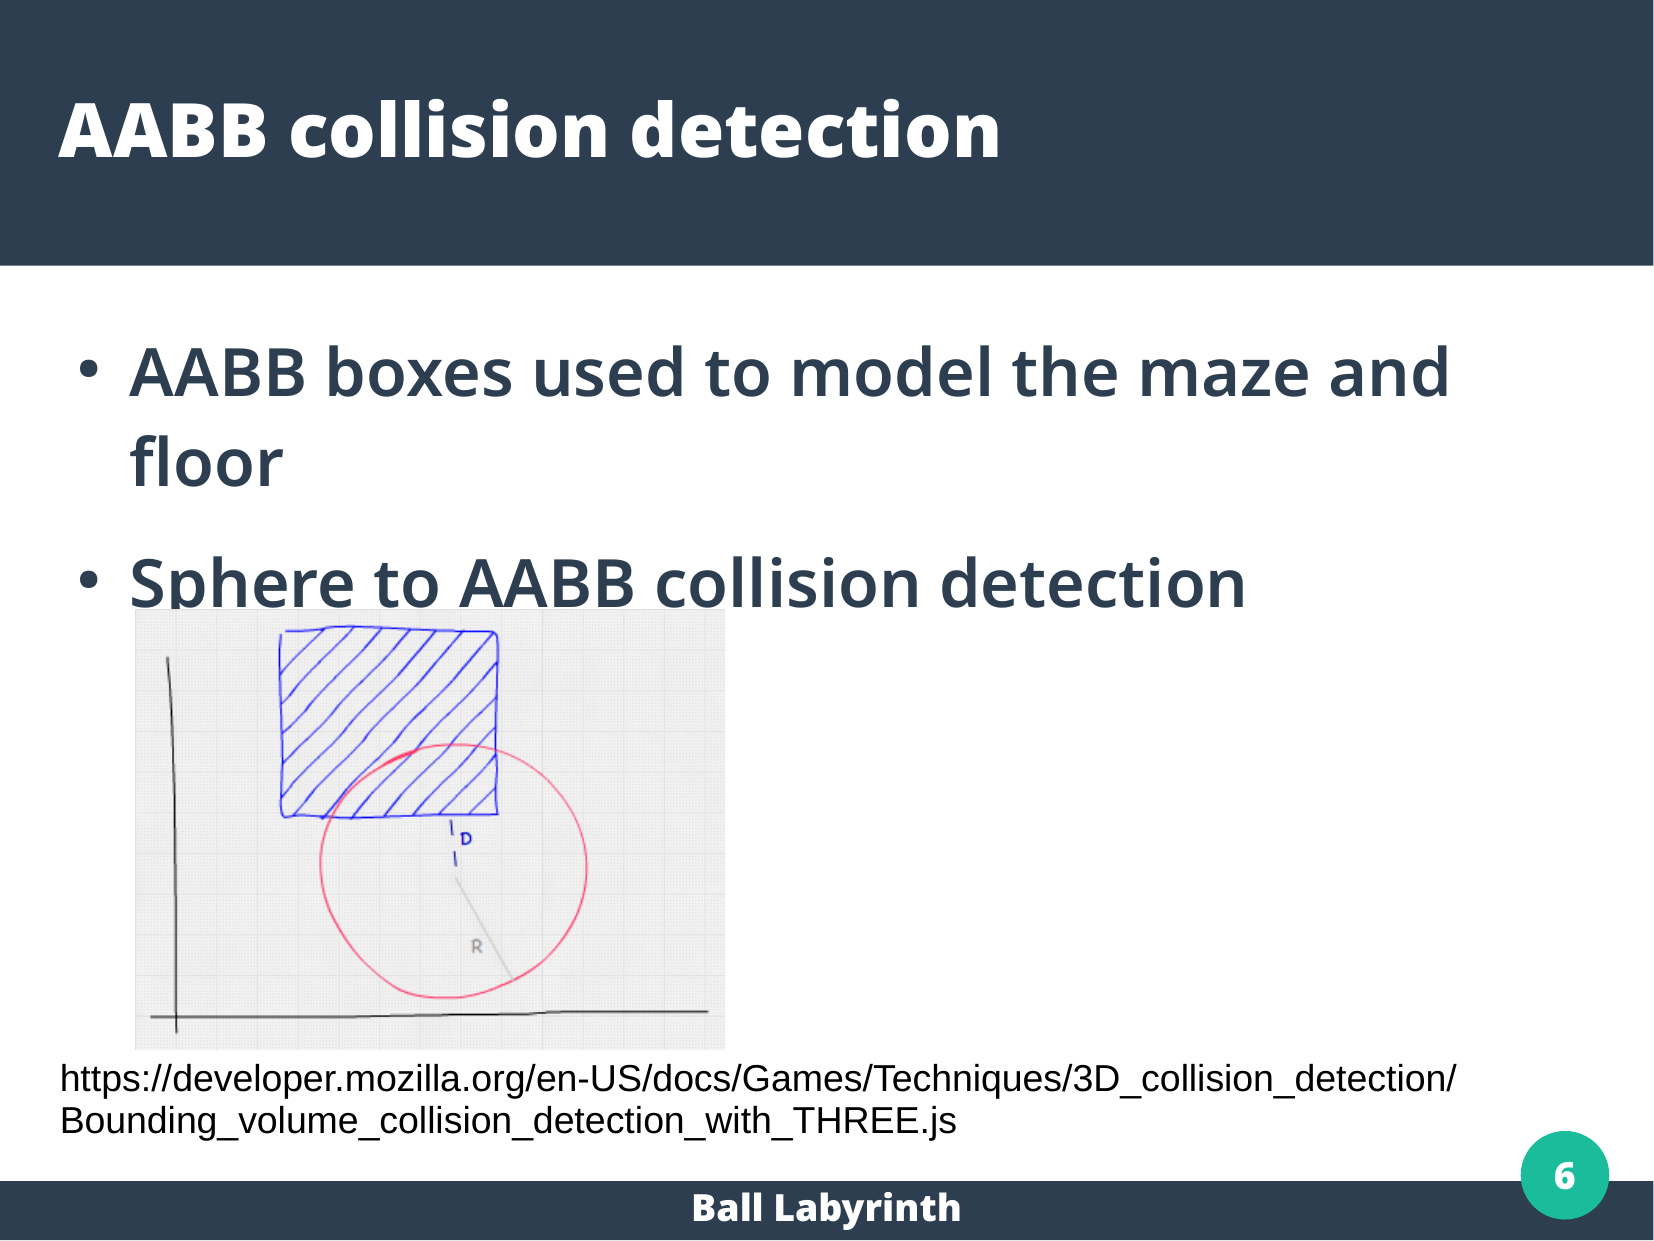

# AABB collision detection
AABB boxes used to model the maze and floor
Sphere to AABB collision detection
https://developer.mozilla.org/en-US/docs/Games/Techniques/3D_collision_detection/Bounding_volume_collision_detection_with_THREE.js
6
Ball Labyrinth